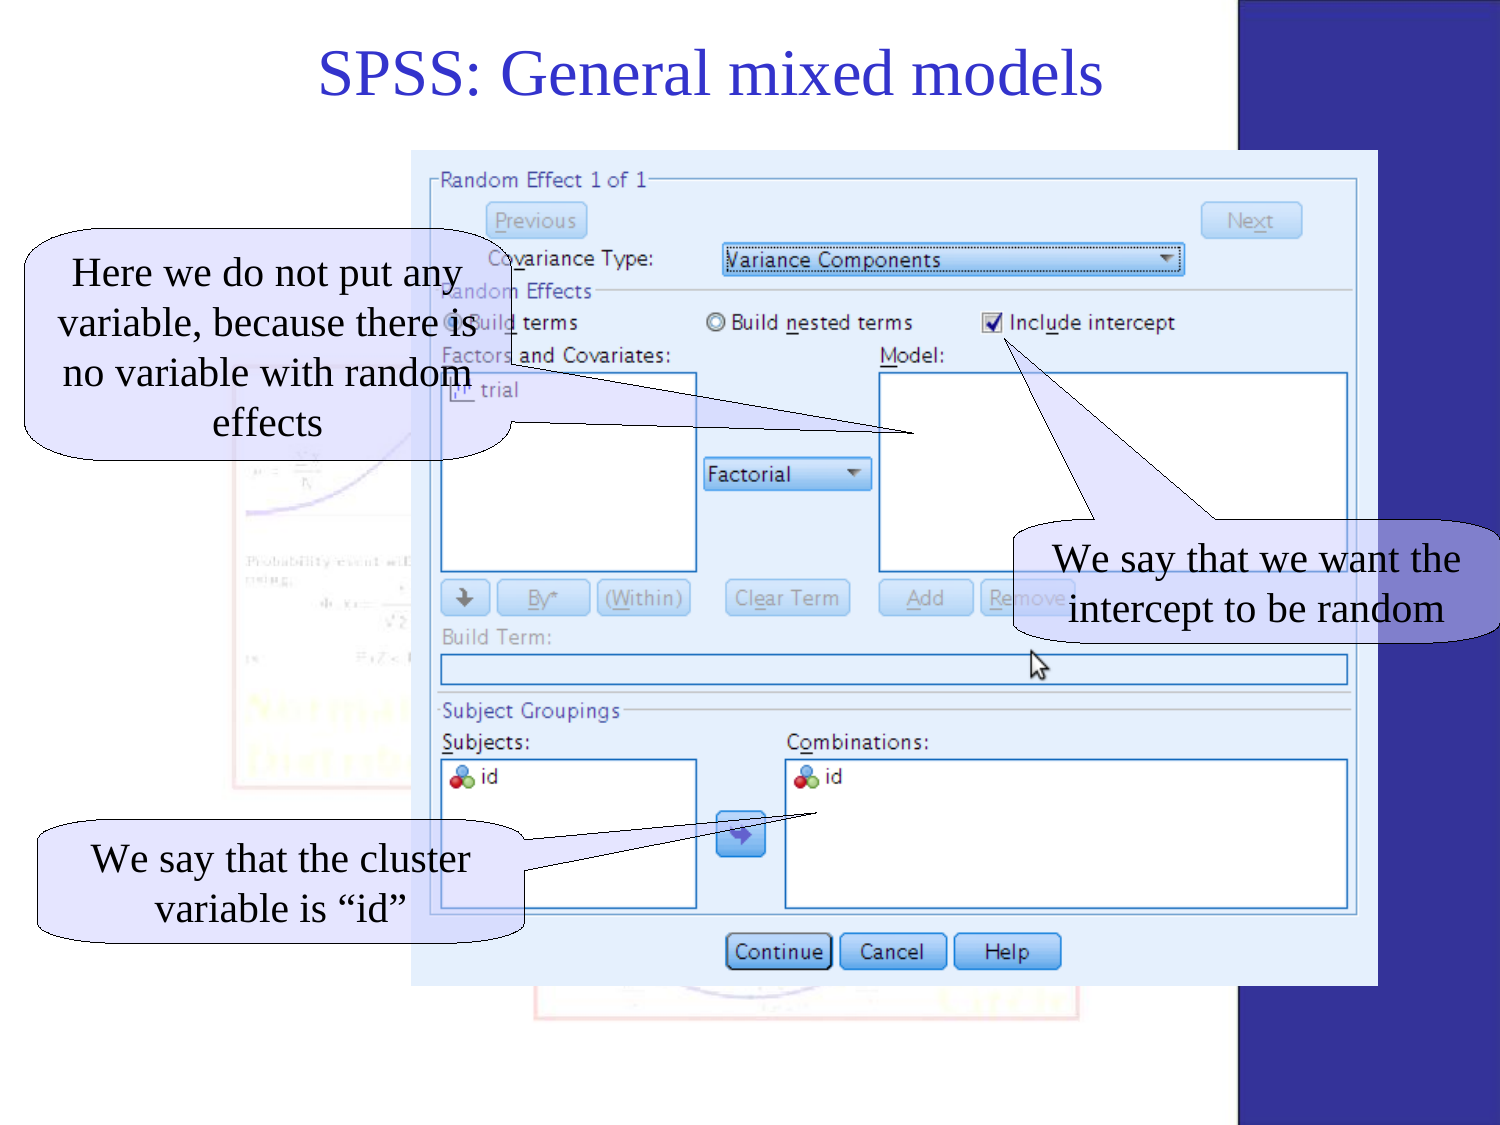

# SPSS: General mixed models
Here we do not put any variable, because there is no variable with random effects
We say that we want the intercept to be random
We say that the cluster variable is “id”